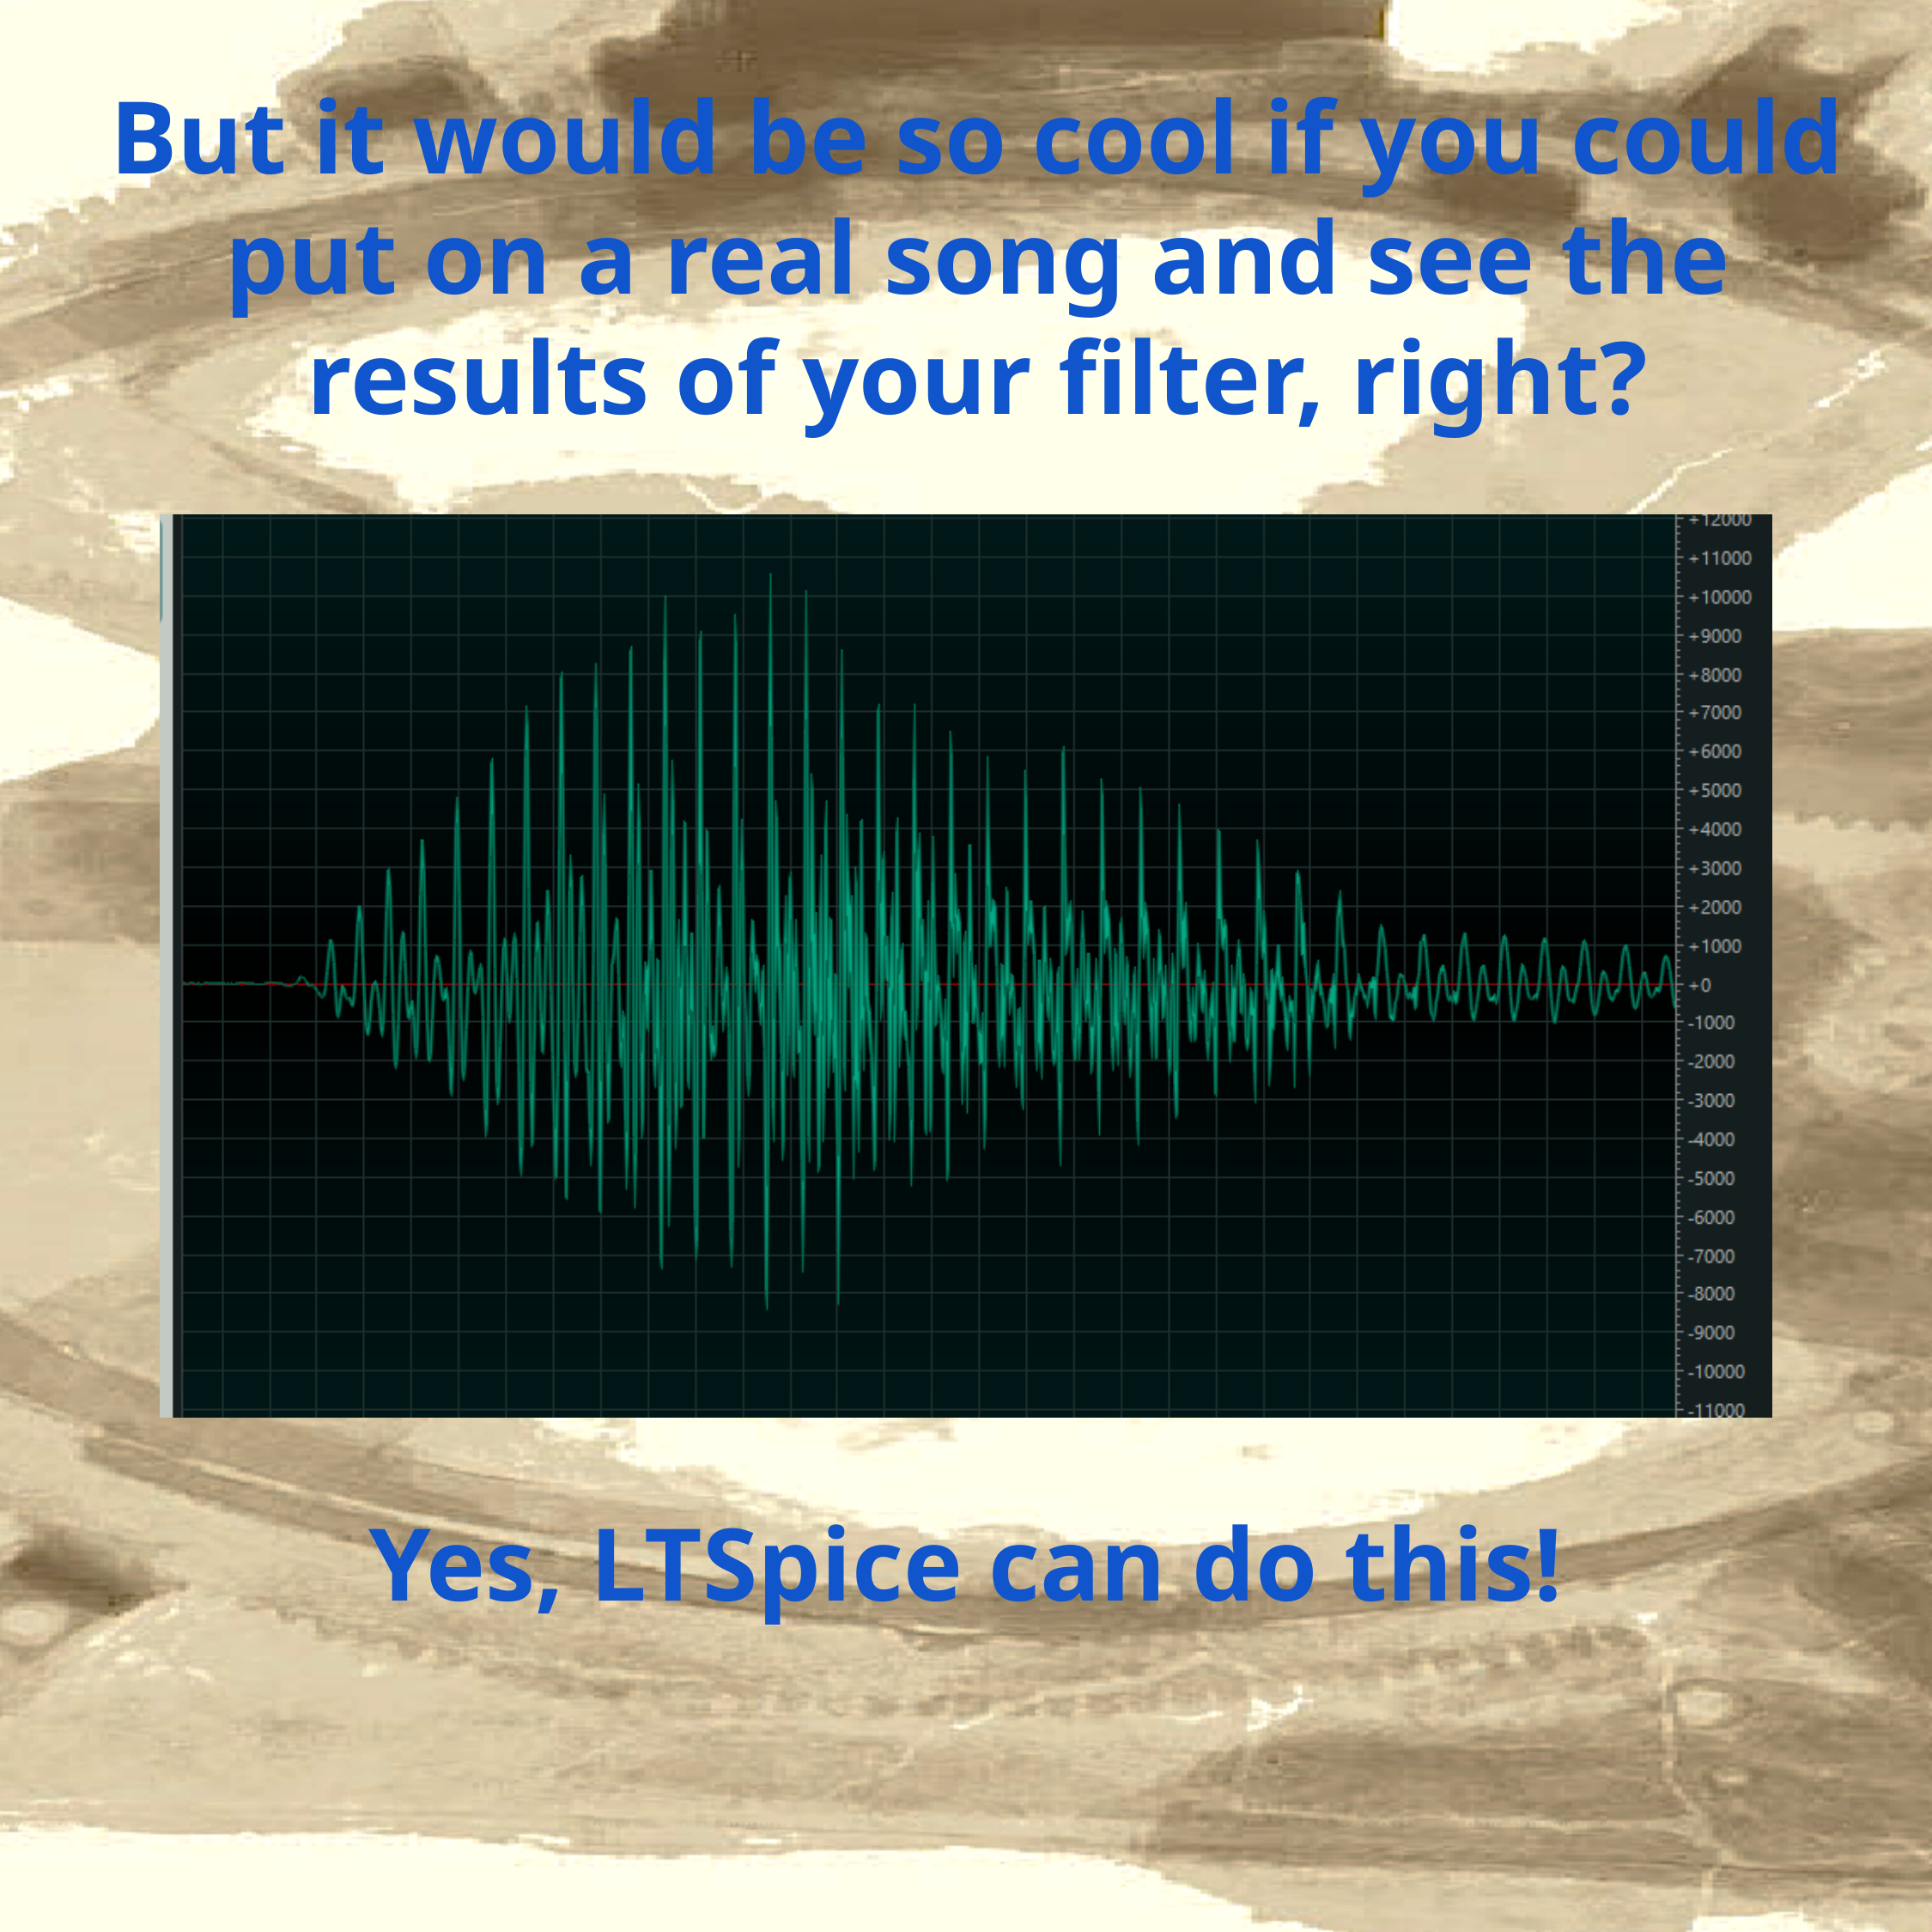

But it would be so cool if you could put on a real song and see the results of your filter, right?
Yes, LTSpice can do this!